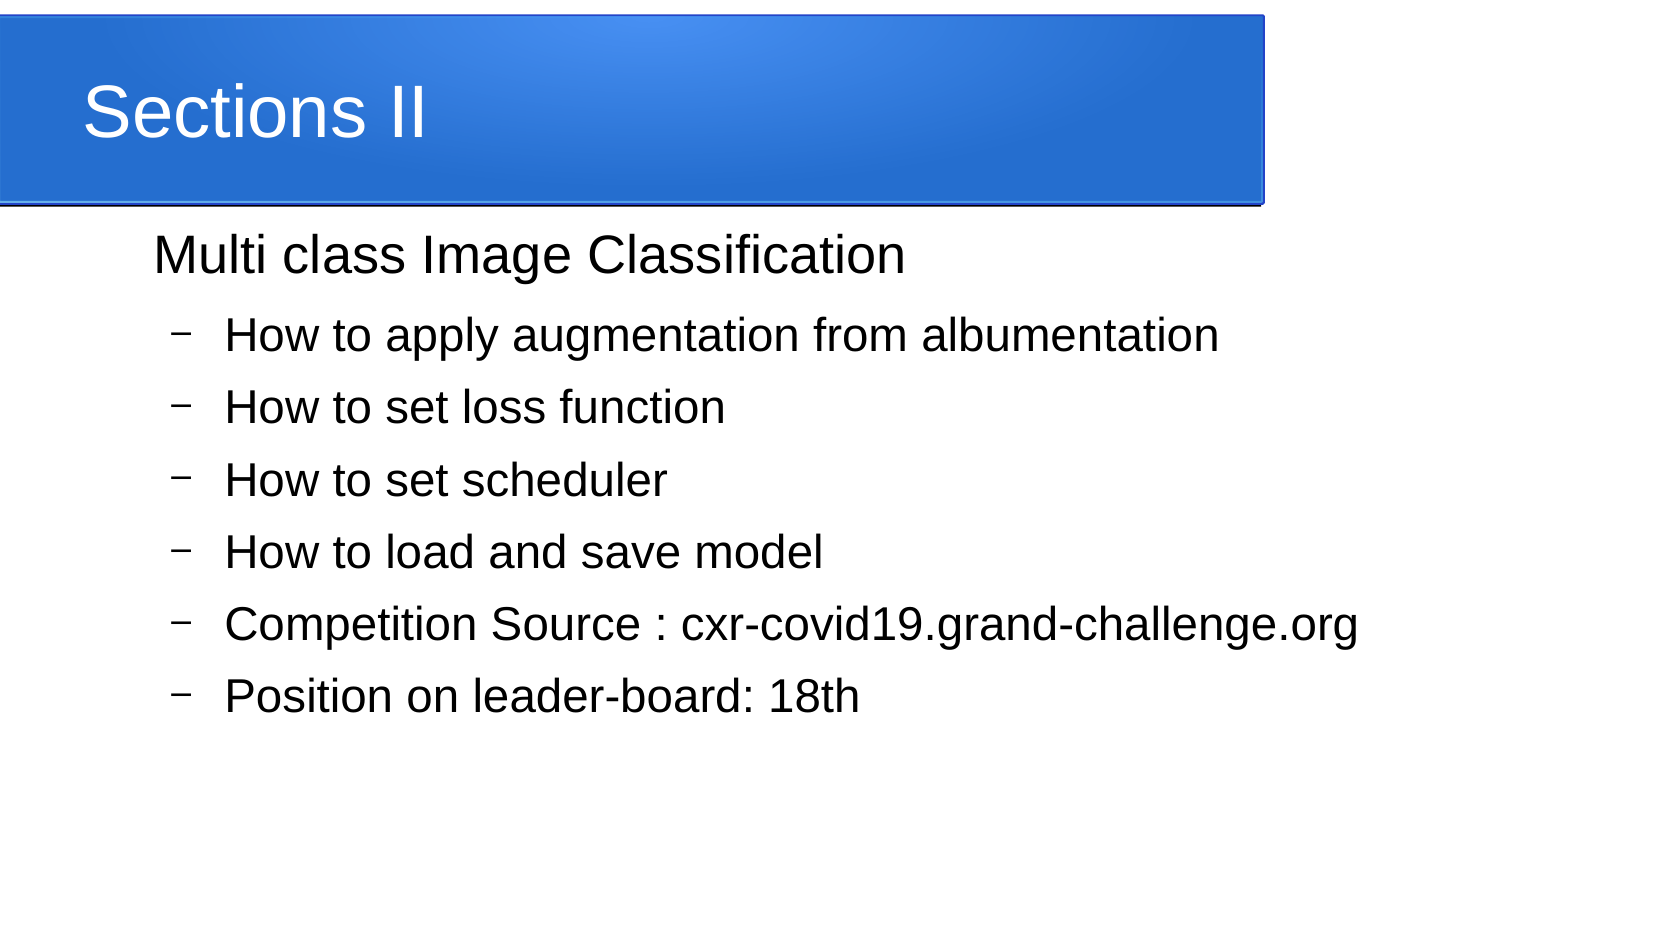

# Sections II
Multi class Image Classification
How to apply augmentation from albumentation
How to set loss function
How to set scheduler
How to load and save model
Competition Source : cxr-covid19.grand-challenge.org
Position on leader-board: 18th